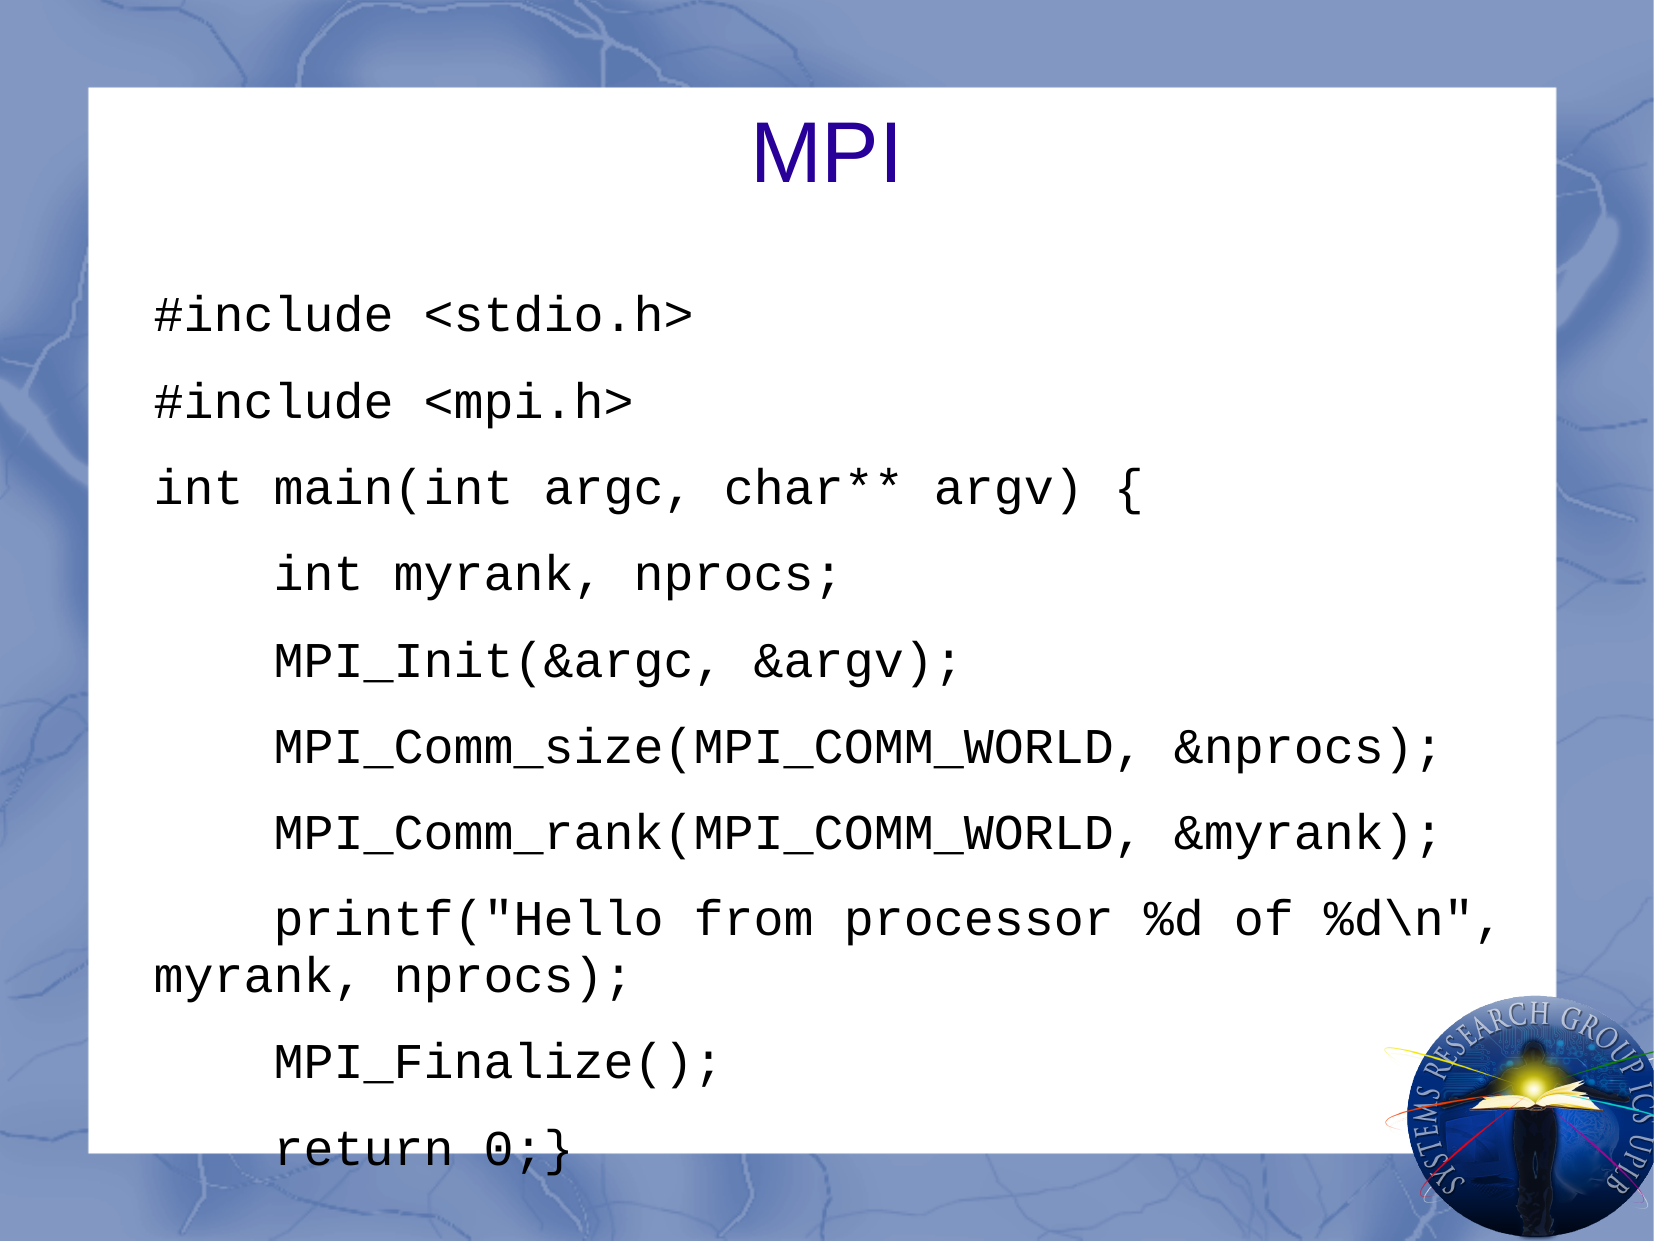

# MPI
#include <stdio.h>
#include <mpi.h>
int main(int argc, char** argv) {
 int myrank, nprocs;
 MPI_Init(&argc, &argv);
 MPI_Comm_size(MPI_COMM_WORLD, &nprocs);
 MPI_Comm_rank(MPI_COMM_WORLD, &myrank);
 printf("Hello from processor %d of %d\n", myrank, nprocs);
 MPI_Finalize();
 return 0;}